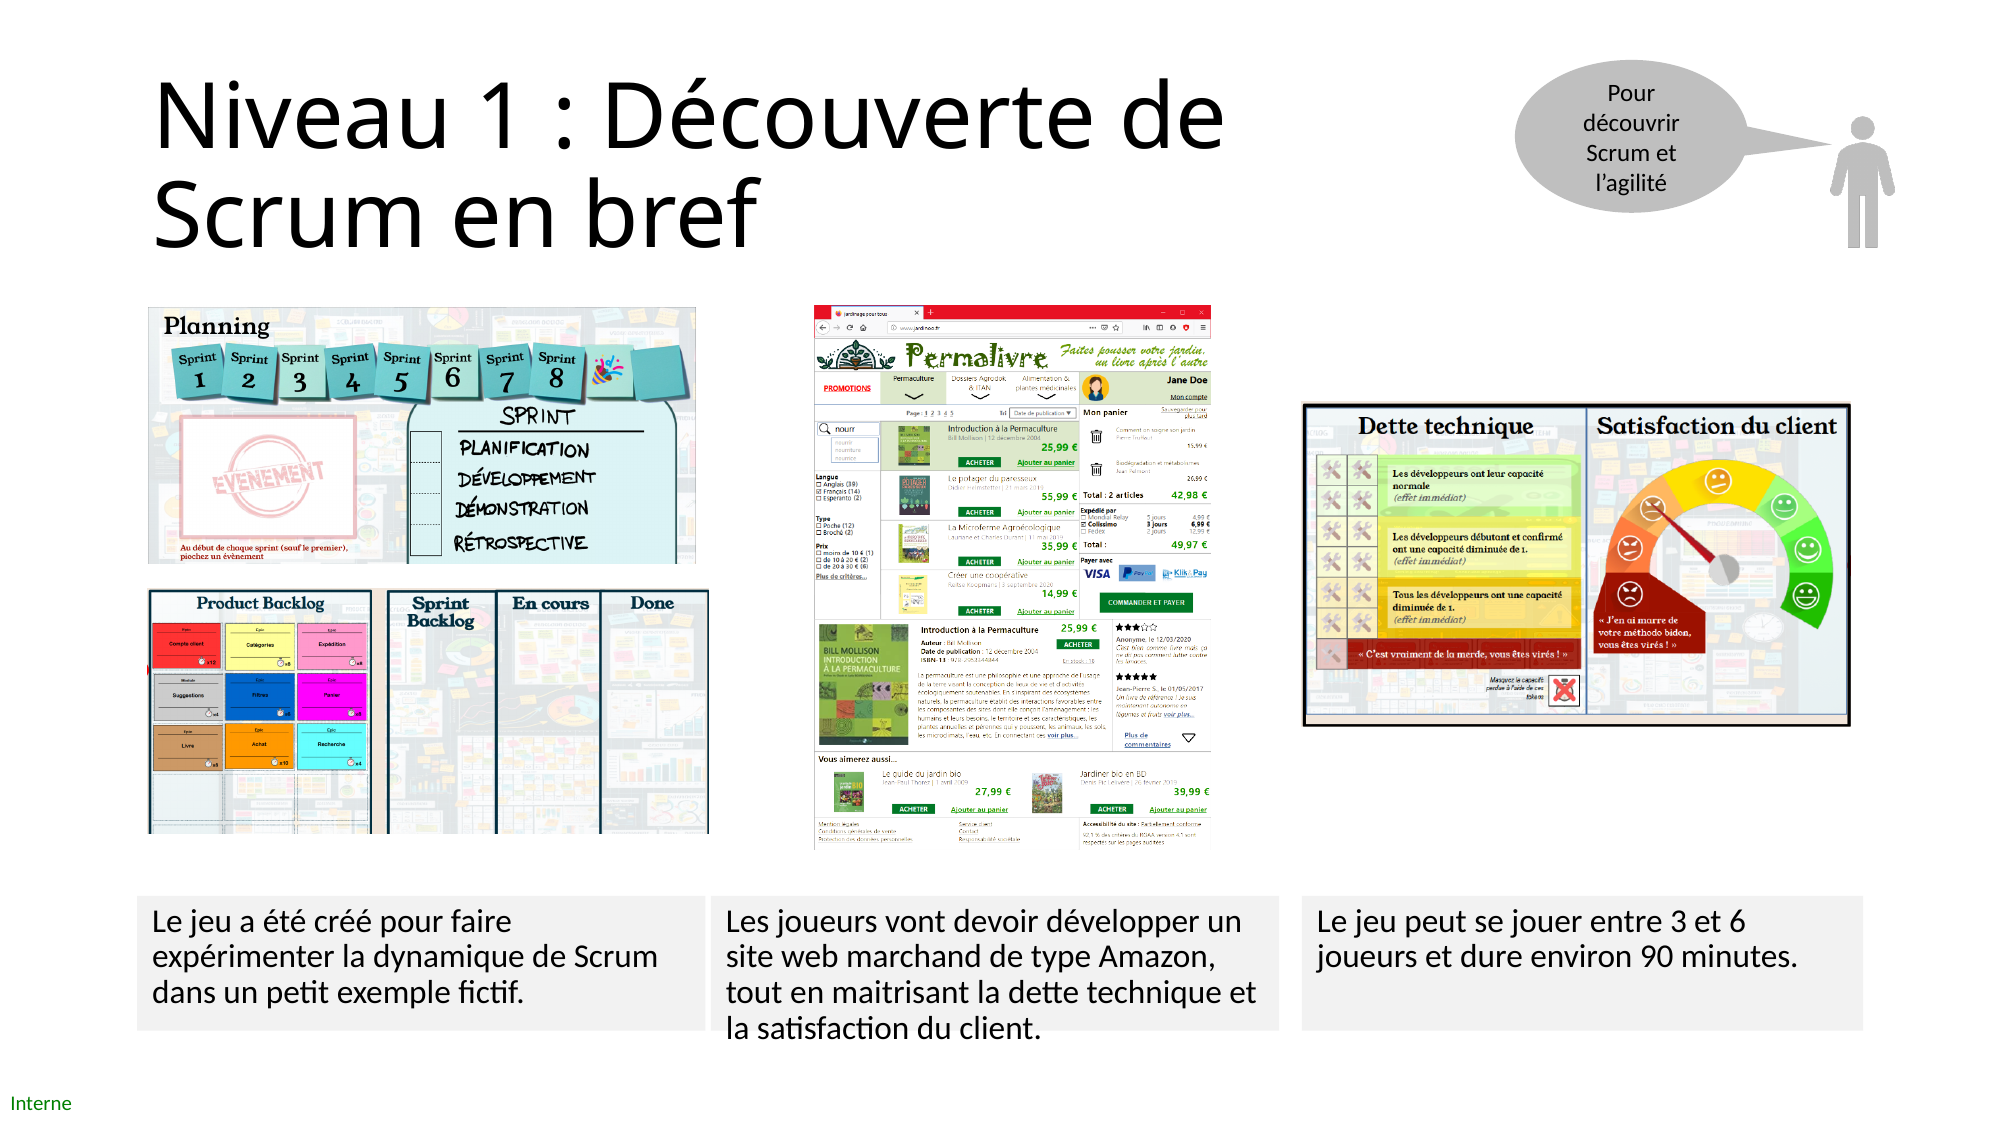

# Niveau 1 : Découverte de Scrum en bref
Pour découvrir Scrum et l’agilité
Le jeu a été créé pour faire expérimenter la dynamique de Scrum dans un petit exemple fictif.
Les joueurs vont devoir développer un site web marchand de type Amazon, tout en maitrisant la dette technique et la satisfaction du client.
Le jeu peut se jouer entre 3 et 6 joueurs et dure environ 90 minutes.